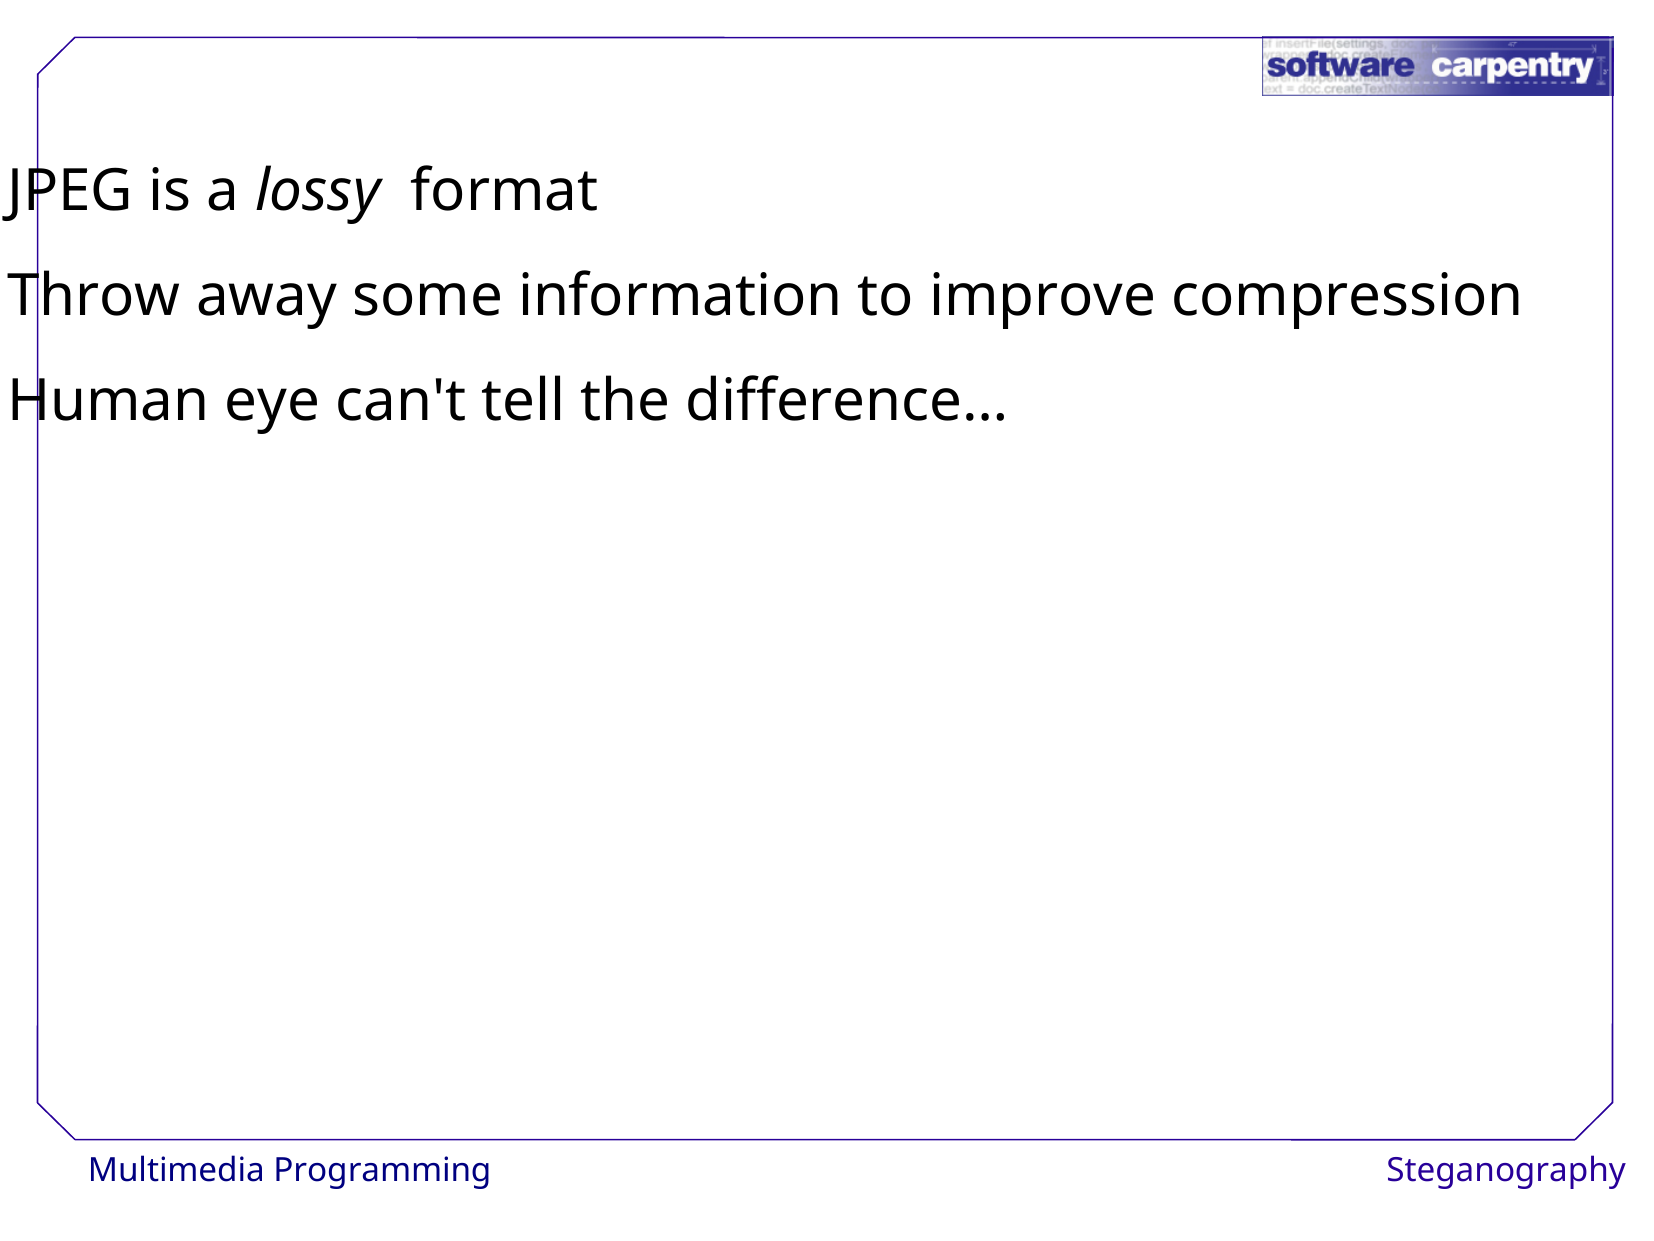

JPEG is a lossy format
Throw away some information to improve compression
Human eye can't tell the difference…